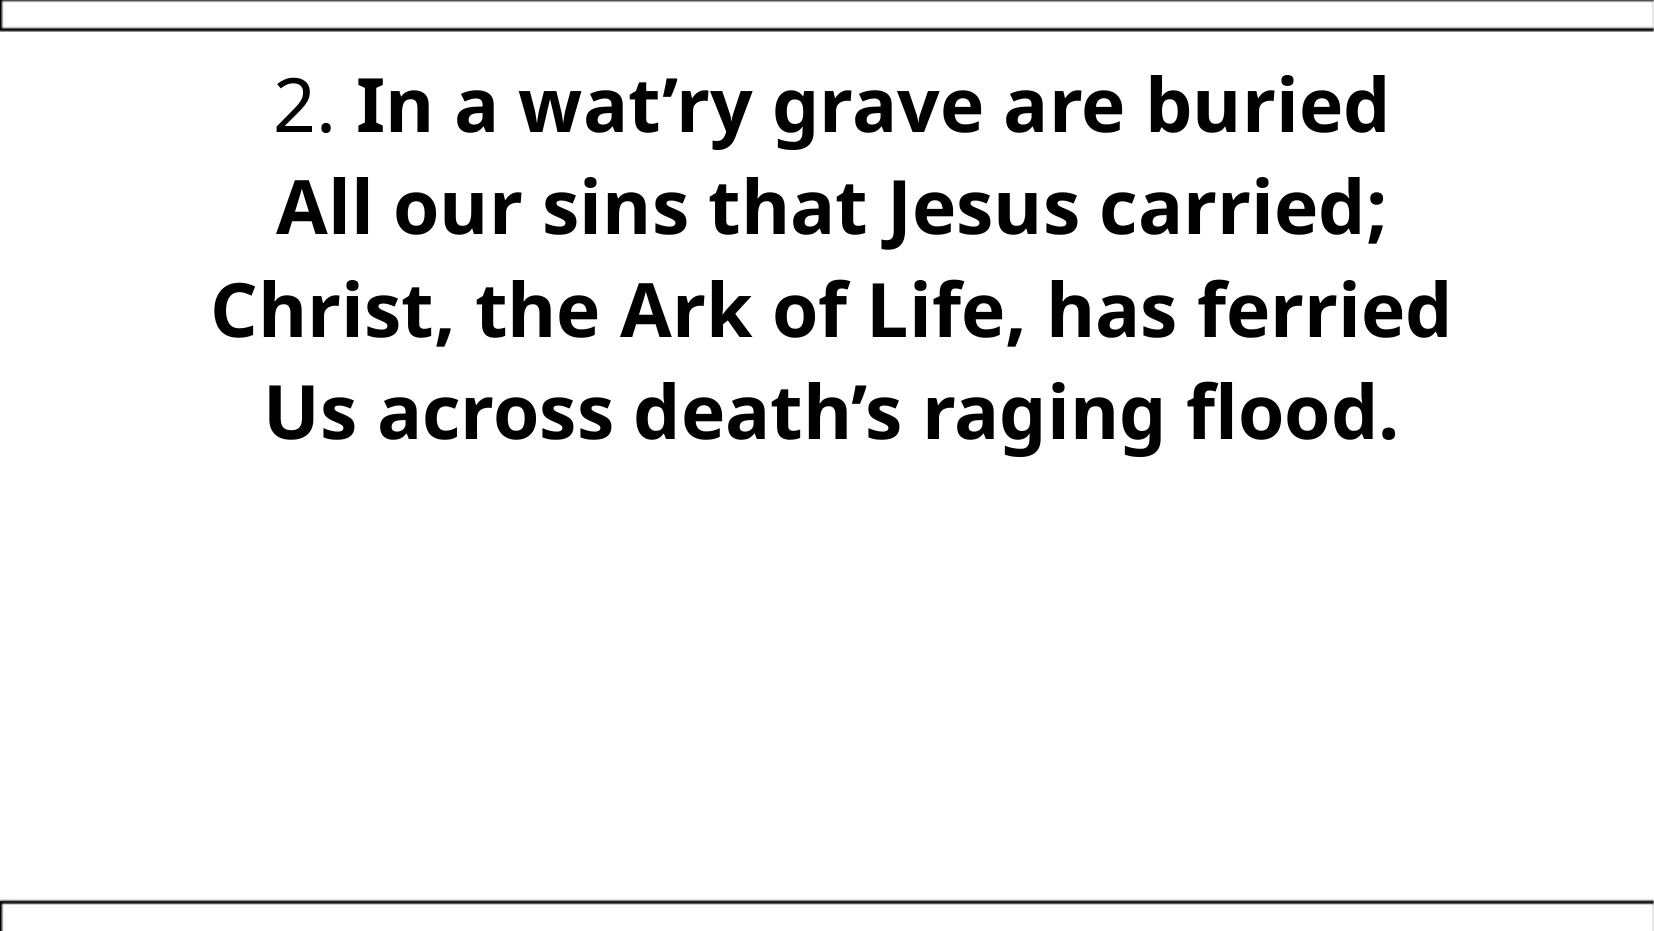

2. In a wat’ry grave are buried
All our sins that Jesus carried;
Christ, the Ark of Life, has ferried
Us across death’s raging flood.